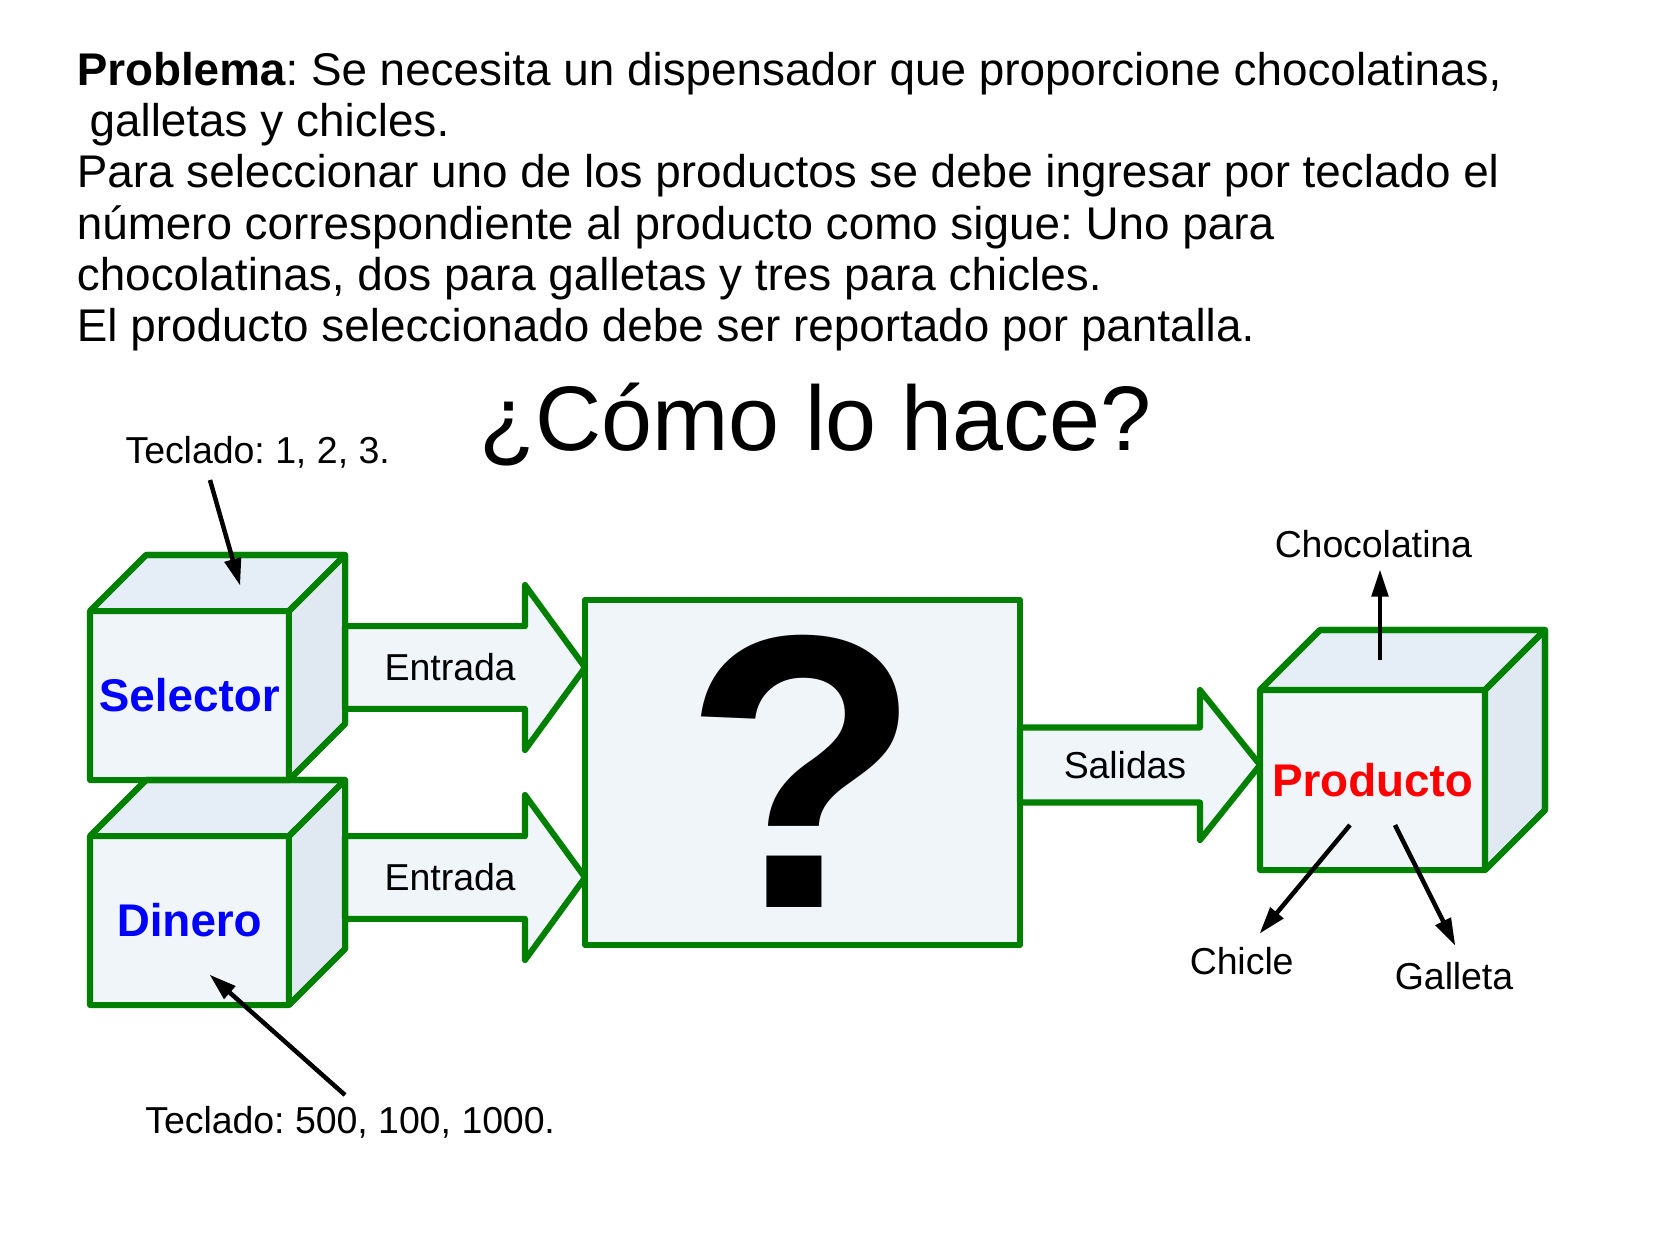

Problema: Se necesita un dispensador que proporcione chocolatinas, galletas y chicles.
Para seleccionar uno de los productos se debe ingresar por teclado el número correspondiente al producto como sigue: Uno para chocolatinas, dos para galletas y tres para chicles.
El producto seleccionado debe ser reportado por pantalla.
# ¿Cómo lo hace?
Teclado: 1, 2, 3.
Chocolatina
Selector
Entrada
?
Producto
Salidas
Dinero
Entrada
Chicle
Galleta
Teclado: 500, 100, 1000.